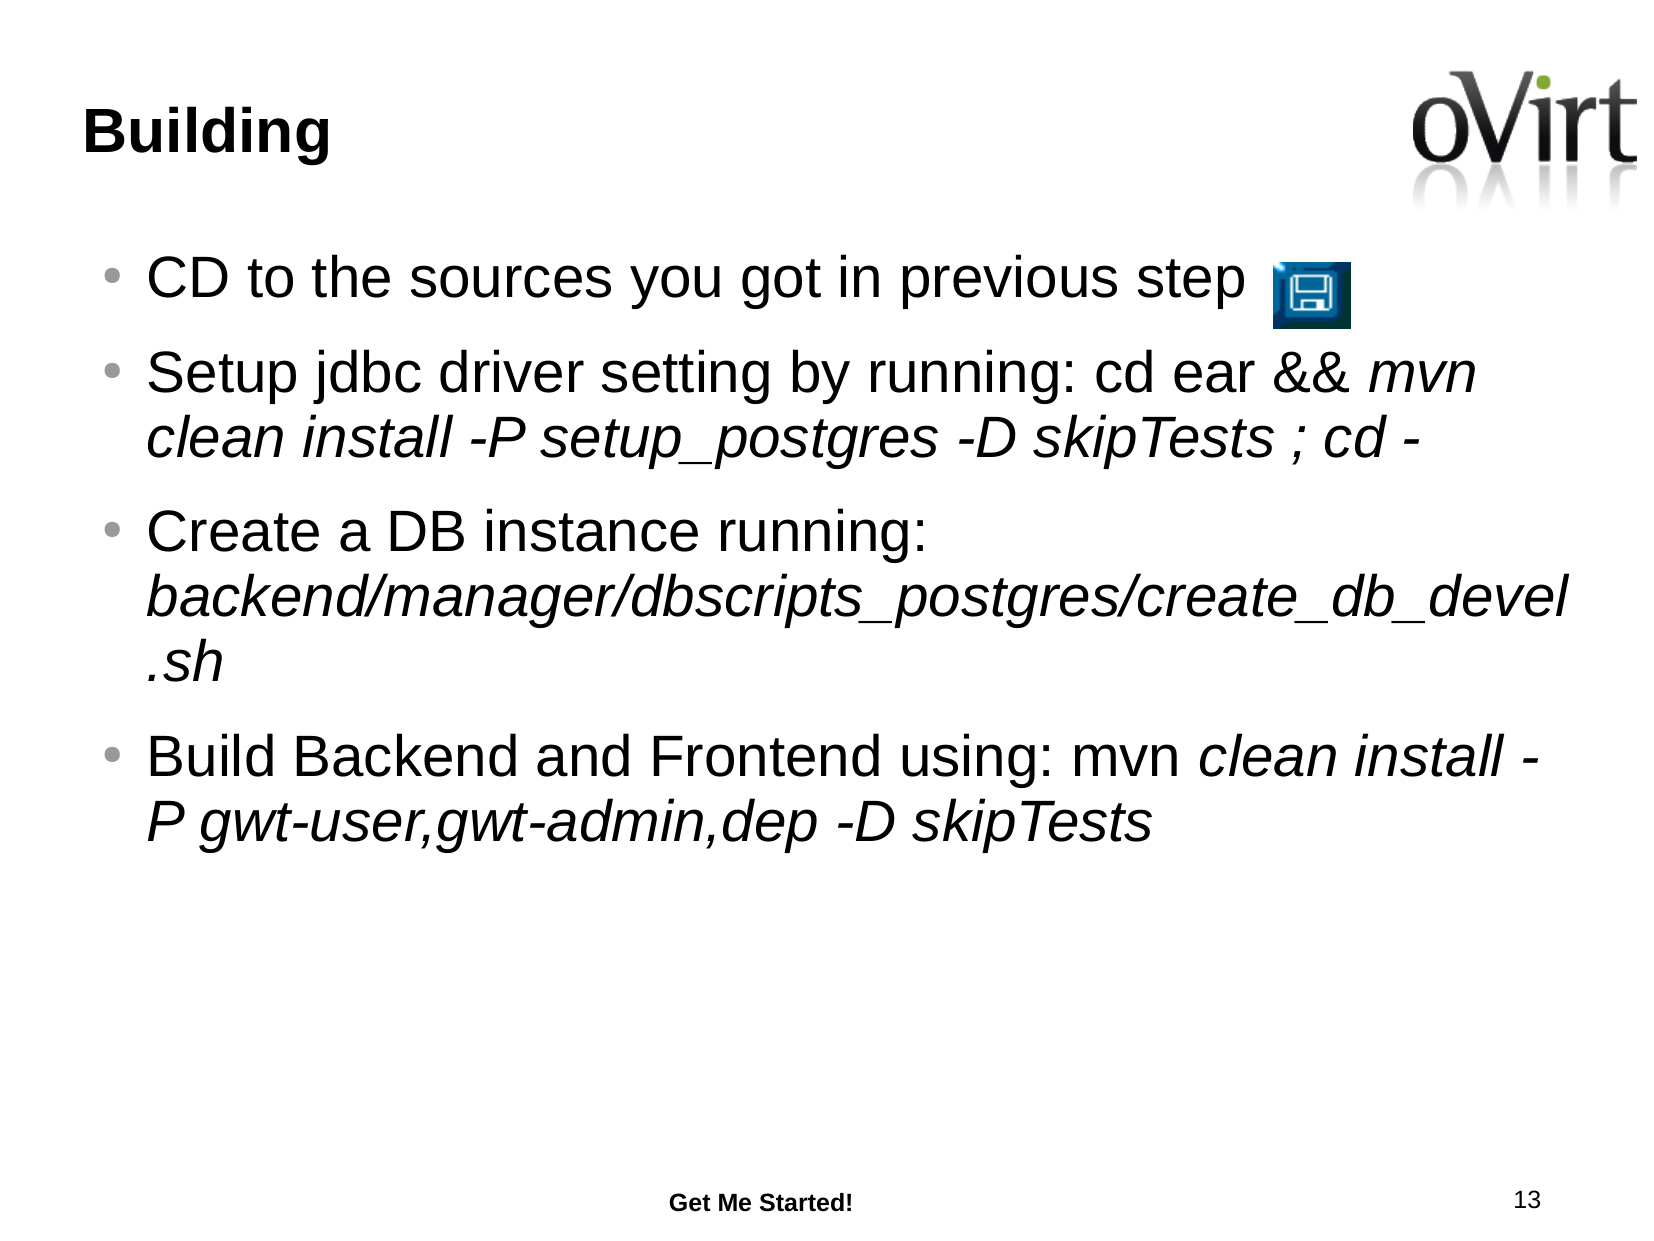

# Building
CD to the sources you got in previous step
Setup jdbc driver setting by running: cd ear && mvn clean install -P setup_postgres -D skipTests ; cd -
Create a DB instance running: backend/manager/dbscripts_postgres/create_db_devel.sh
Build Backend and Frontend using: mvn clean install -P gwt-user,gwt-admin,dep -D skipTests